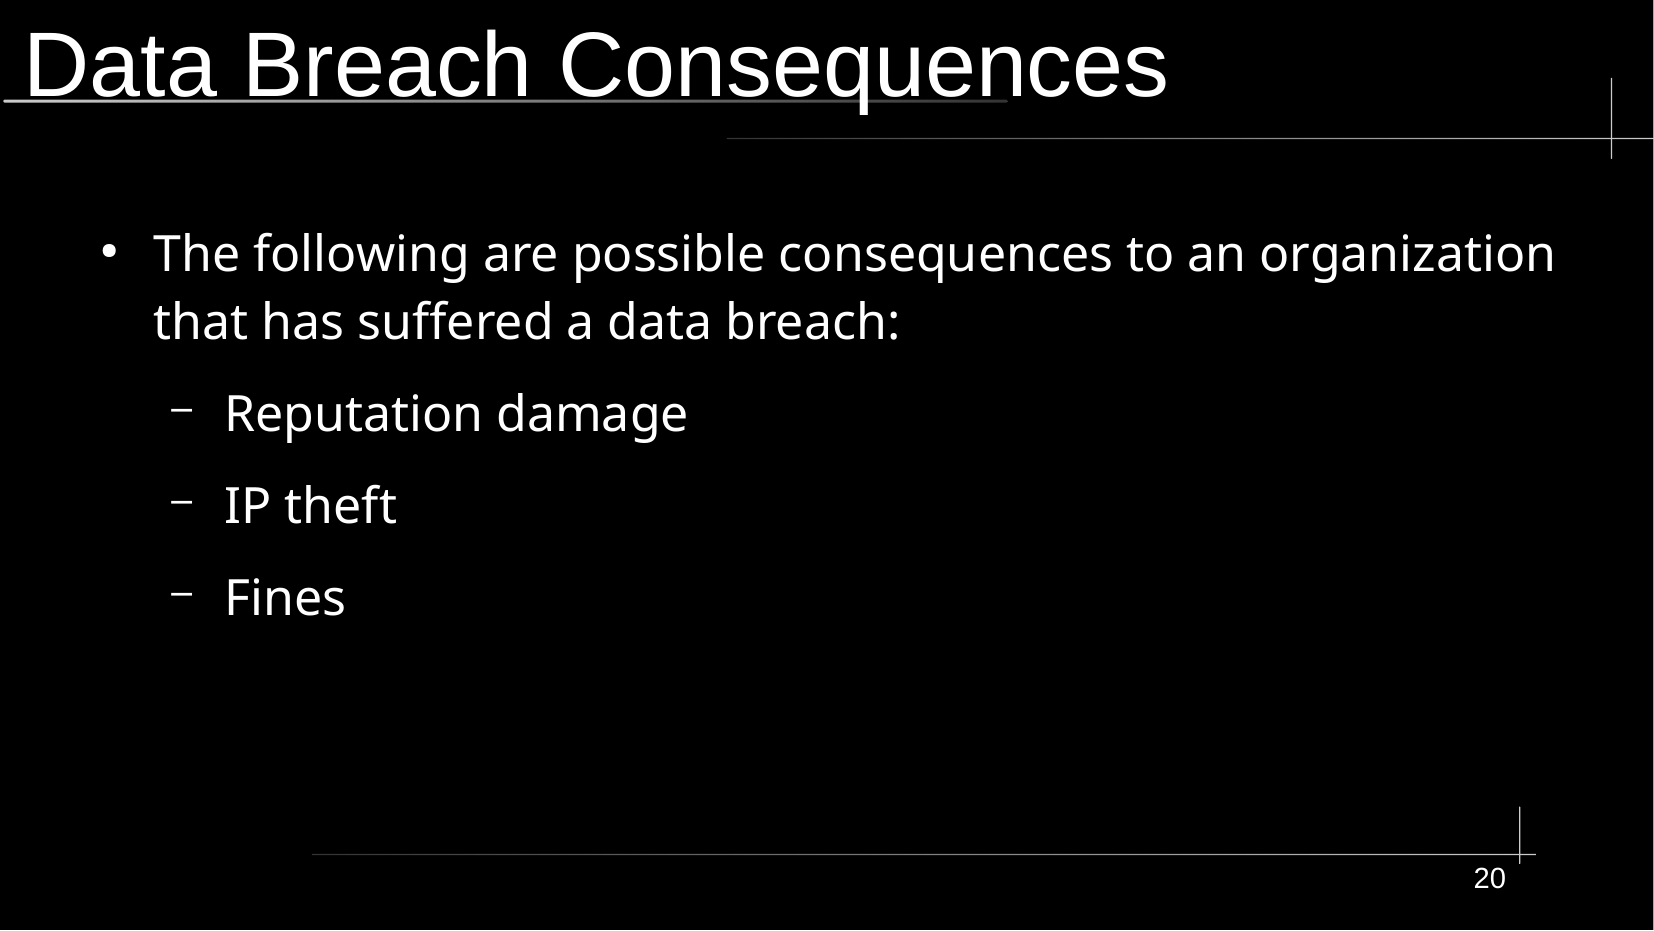

# Data Breach Consequences
The following are possible consequences to an organization that has suffered a data breach:
Reputation damage
IP theft
Fines
20